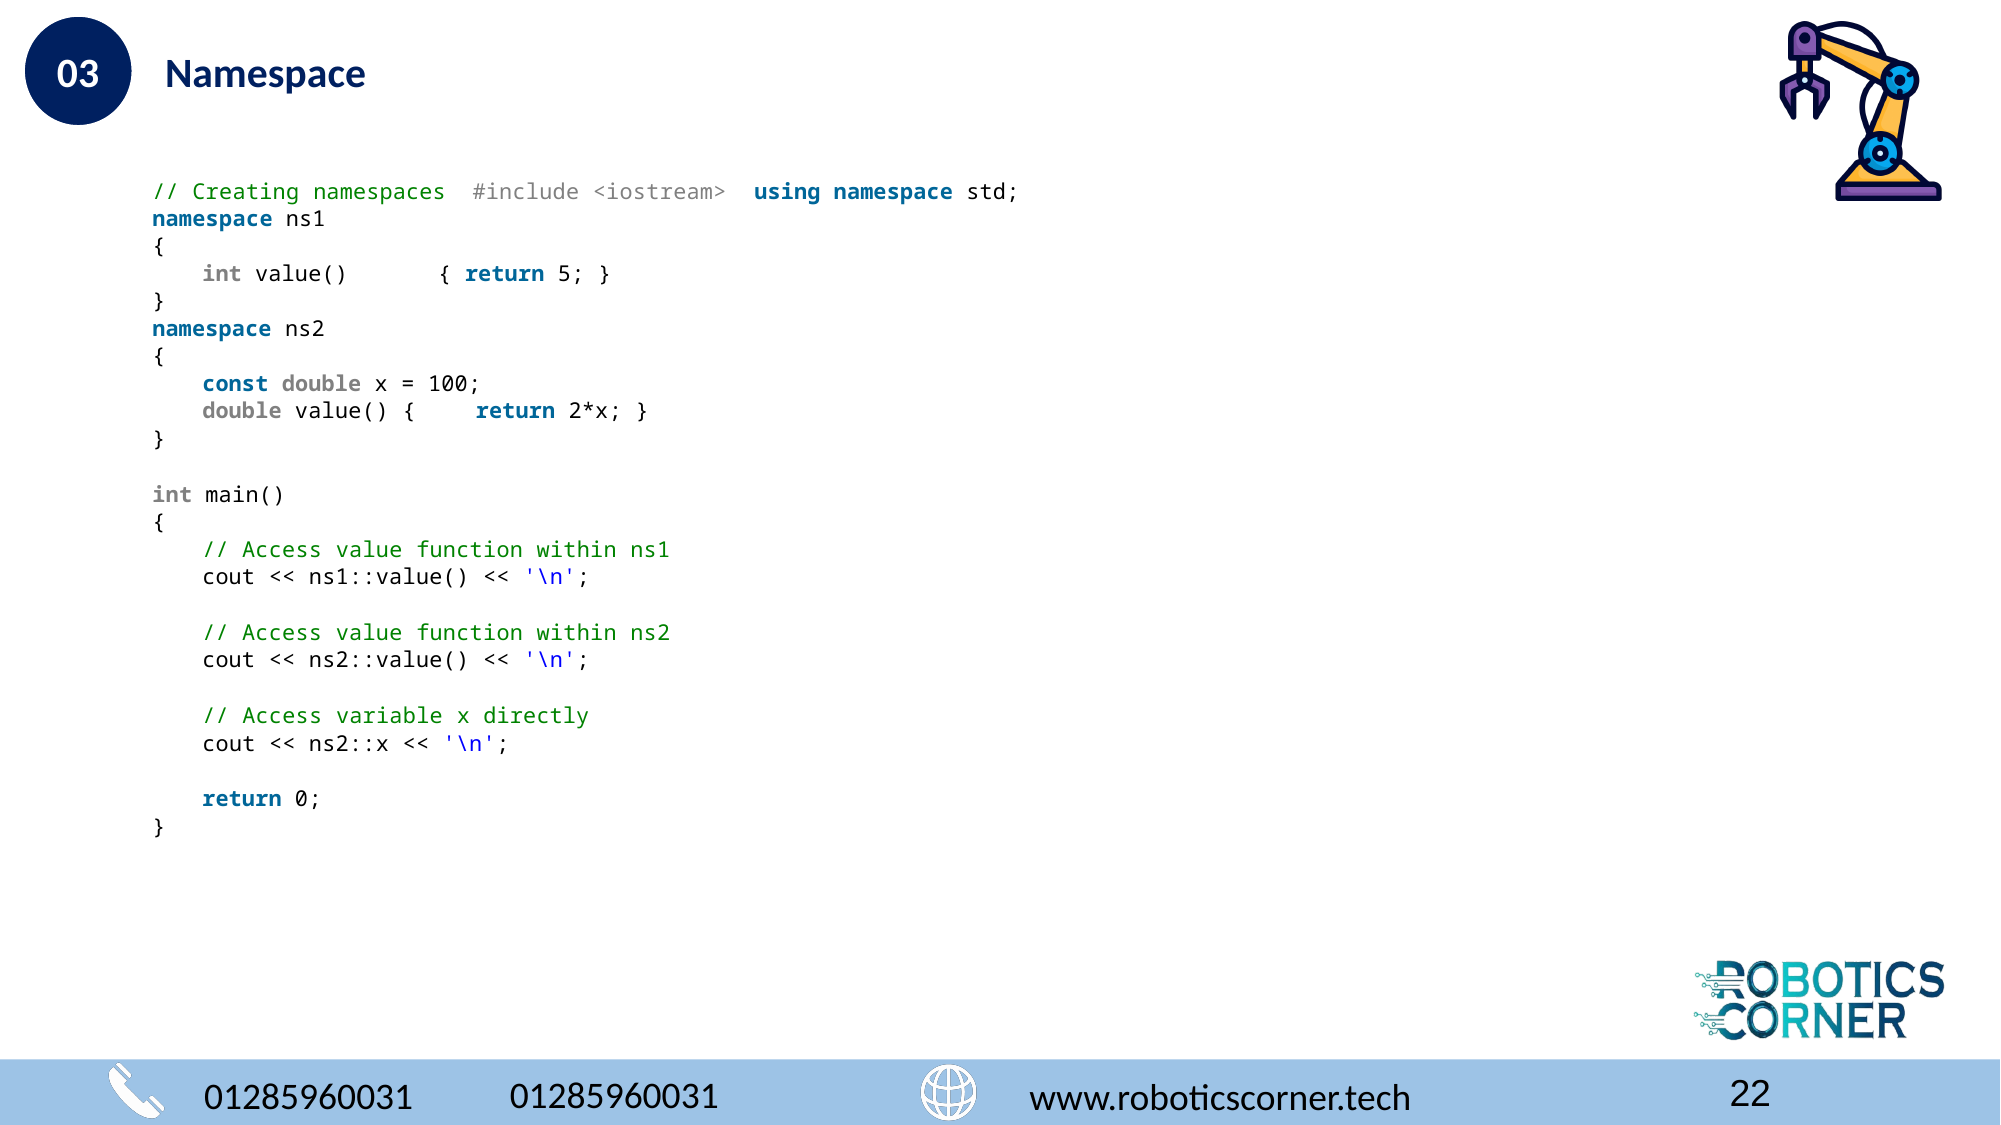

03
Namespace
// Creating namespaces #include <iostream> using namespace std; namespace ns1
{
int value()	{ return 5; }
}
namespace ns2
{
const double x = 100;
double value() {	return 2*x; }
}
int main()
{
// Access value function within ns1
cout << ns1::value() << '\n';
// Access value function within ns2
cout << ns2::value() << '\n';
// Access variable x directly
cout << ns2::x << '\n';
return 0;
}